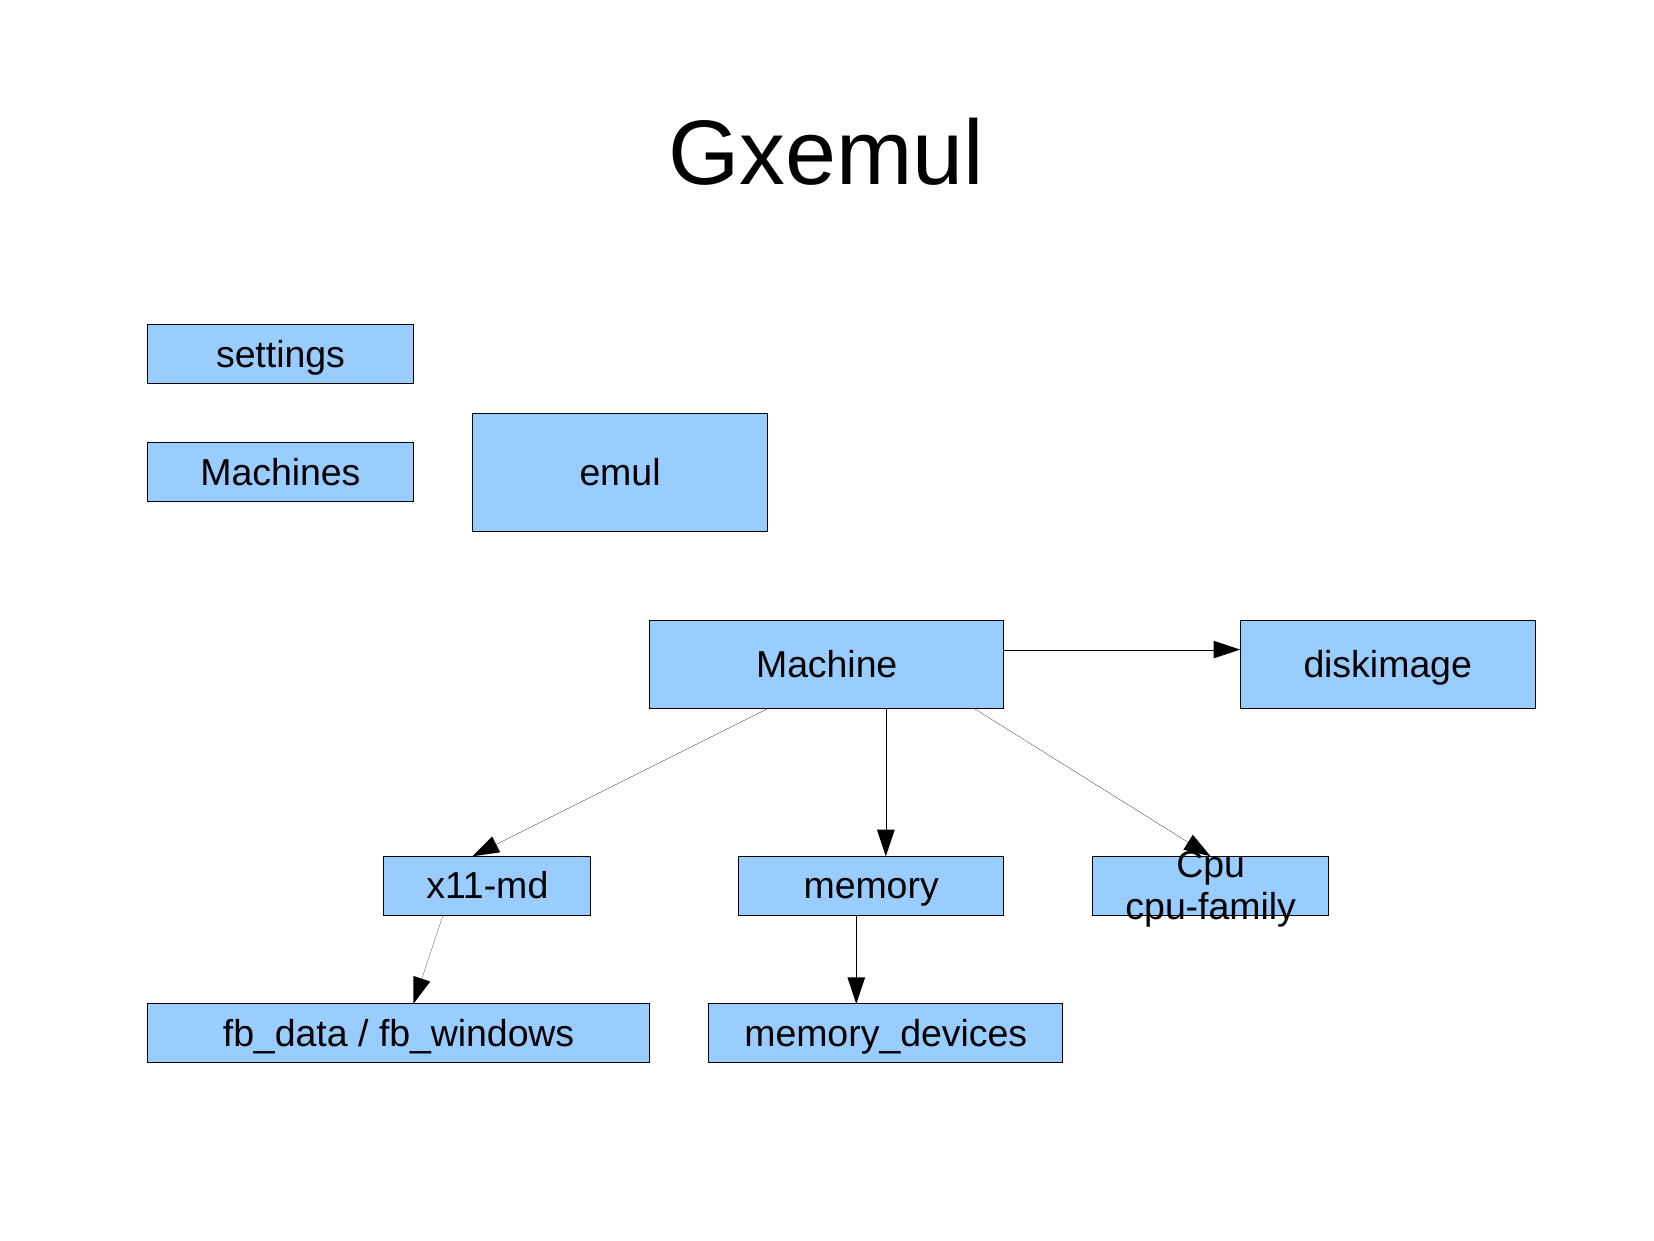

# Gxemul
settings
emul
Machines
Machine
diskimage
x11-md
memory
Cpu
cpu-family
fb_data / fb_windows
memory_devices